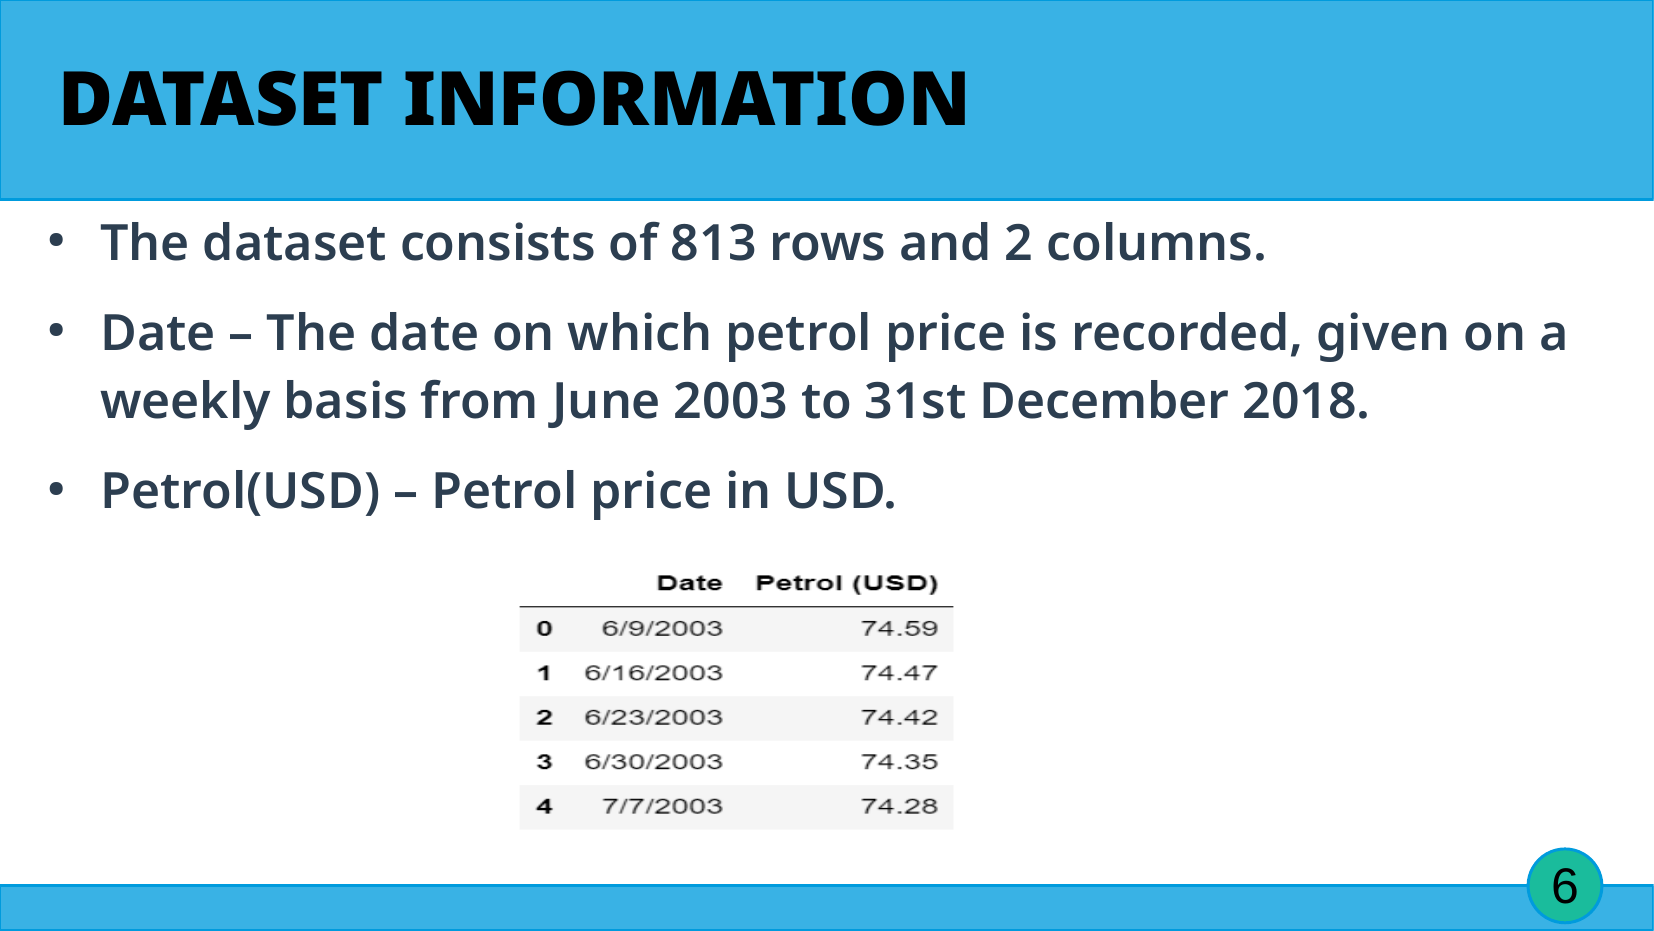

# DATASET INFORMATION
The dataset consists of 813 rows and 2 columns.
Date – The date on which petrol price is recorded, given on a weekly basis from June 2003 to 31st December 2018.
Petrol(USD) – Petrol price in USD.